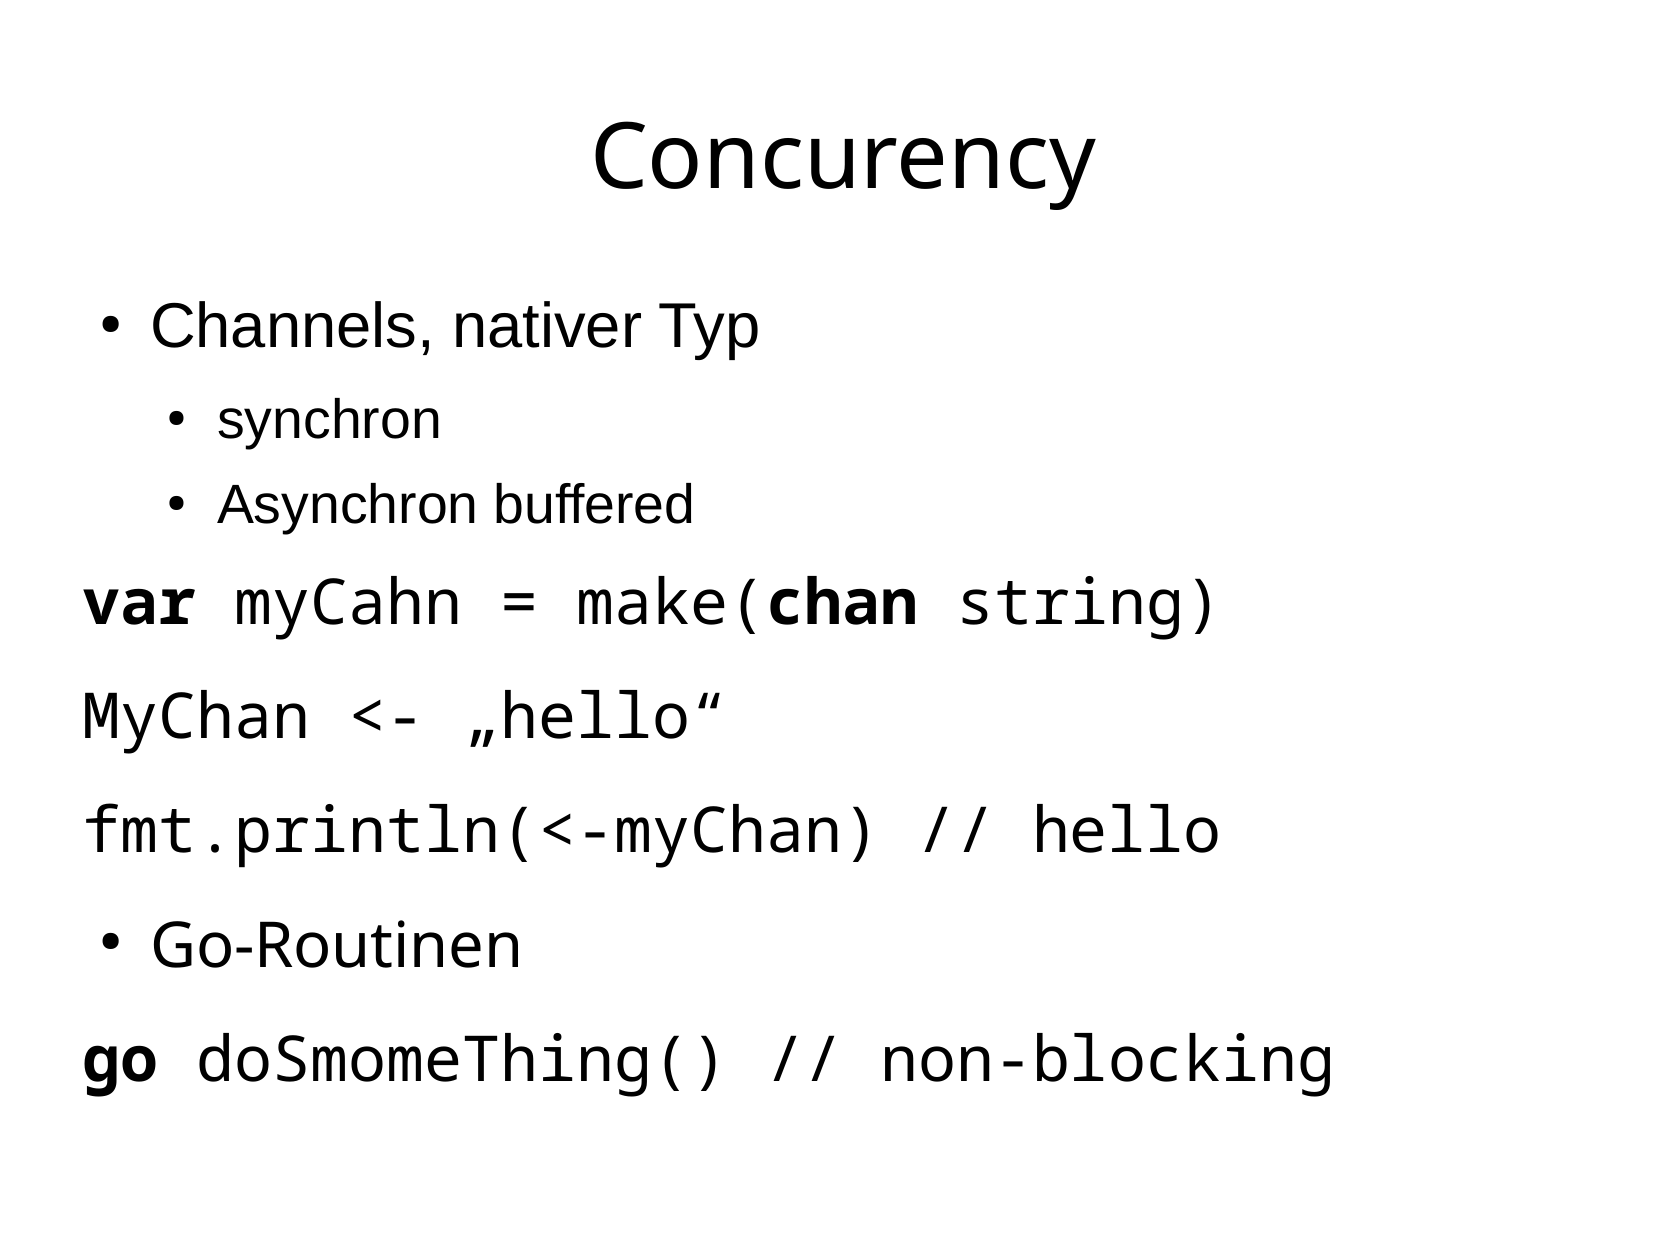

# Concurency
Channels, nativer Typ
synchron
Asynchron buffered
var myCahn = make(chan string)
MyChan <- „hello“
fmt.println(<-myChan) // hello
Go-Routinen
go doSmomeThing() // non-blocking